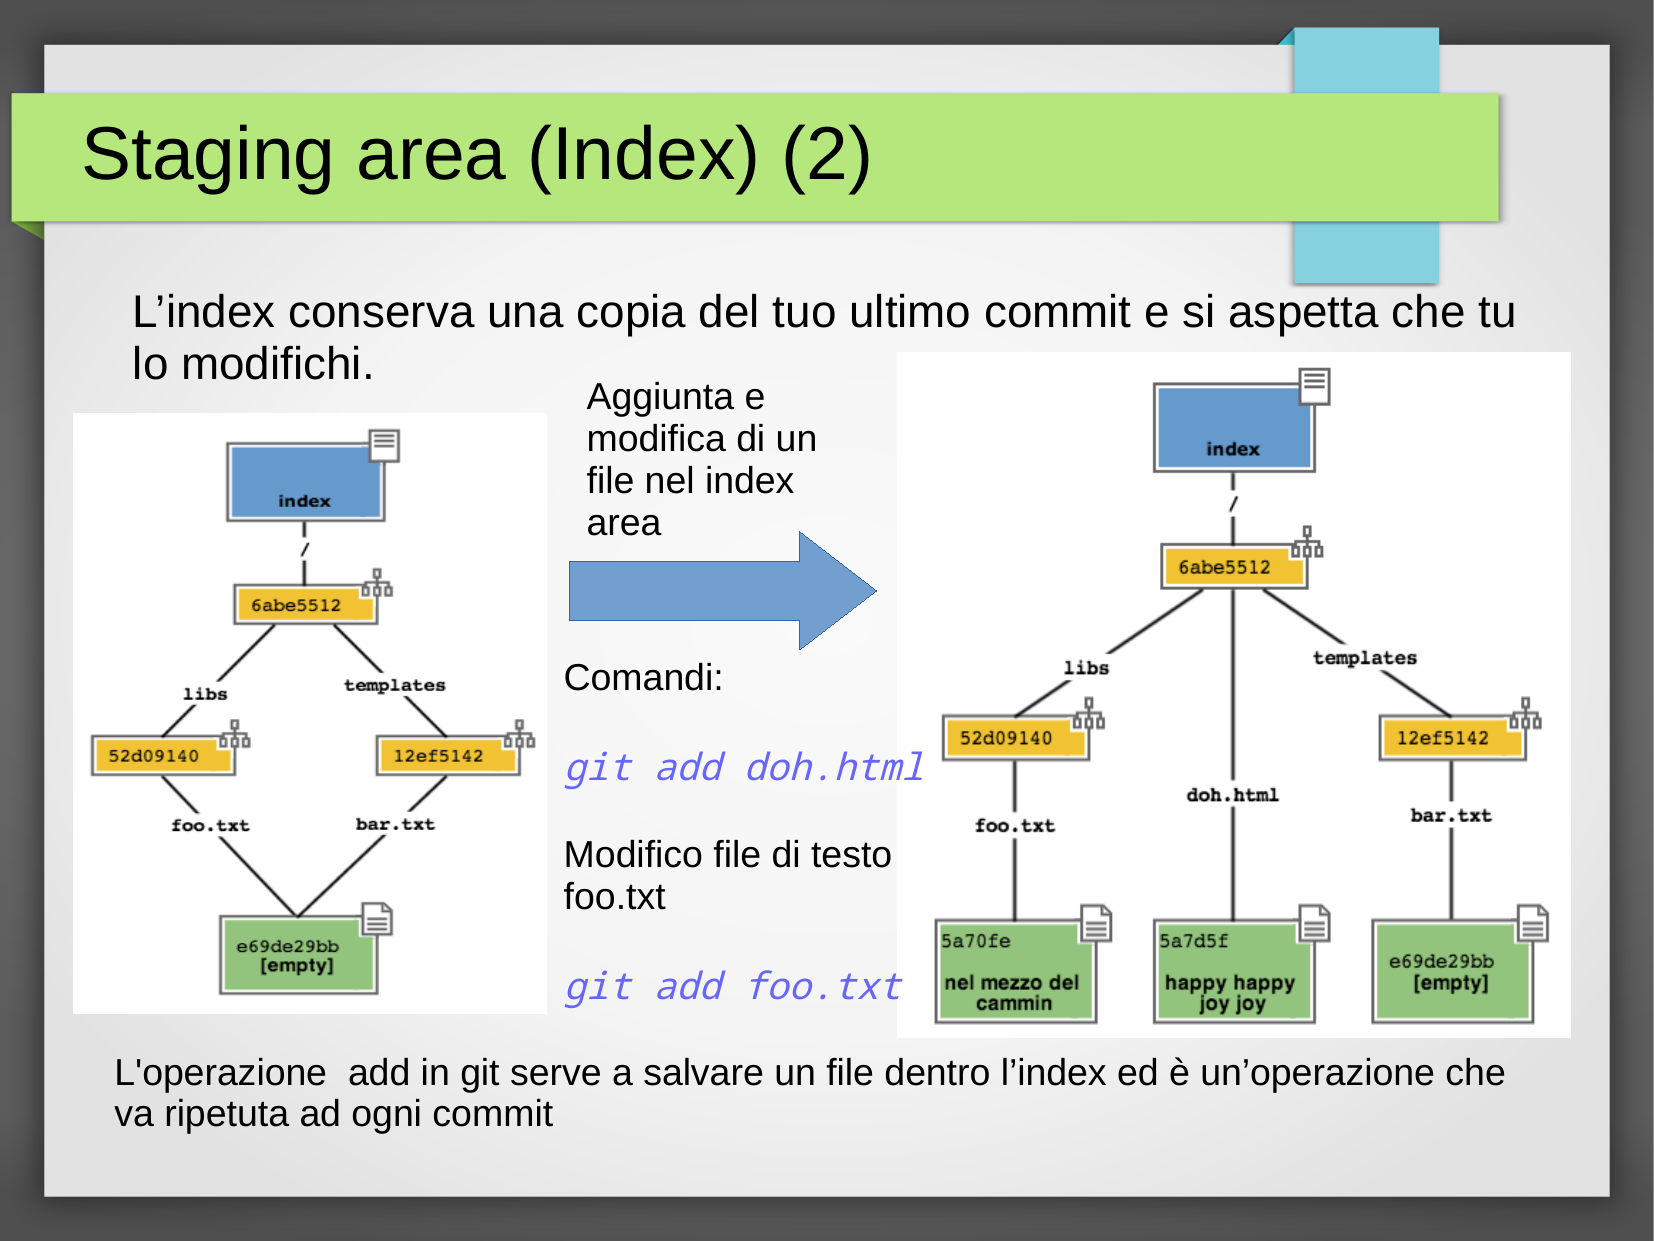

# Staging area (Index) (2)
L’index conserva una copia del tuo ultimo commit e si aspetta che tu lo modifichi.
Aggiunta e modifica di un file nel index area
Comandi:
git add doh.html
Modifico file di testo foo.txt
git add foo.txt
L'operazione add in git serve a salvare un file dentro l’index ed è un’operazione che va ripetuta ad ogni commit